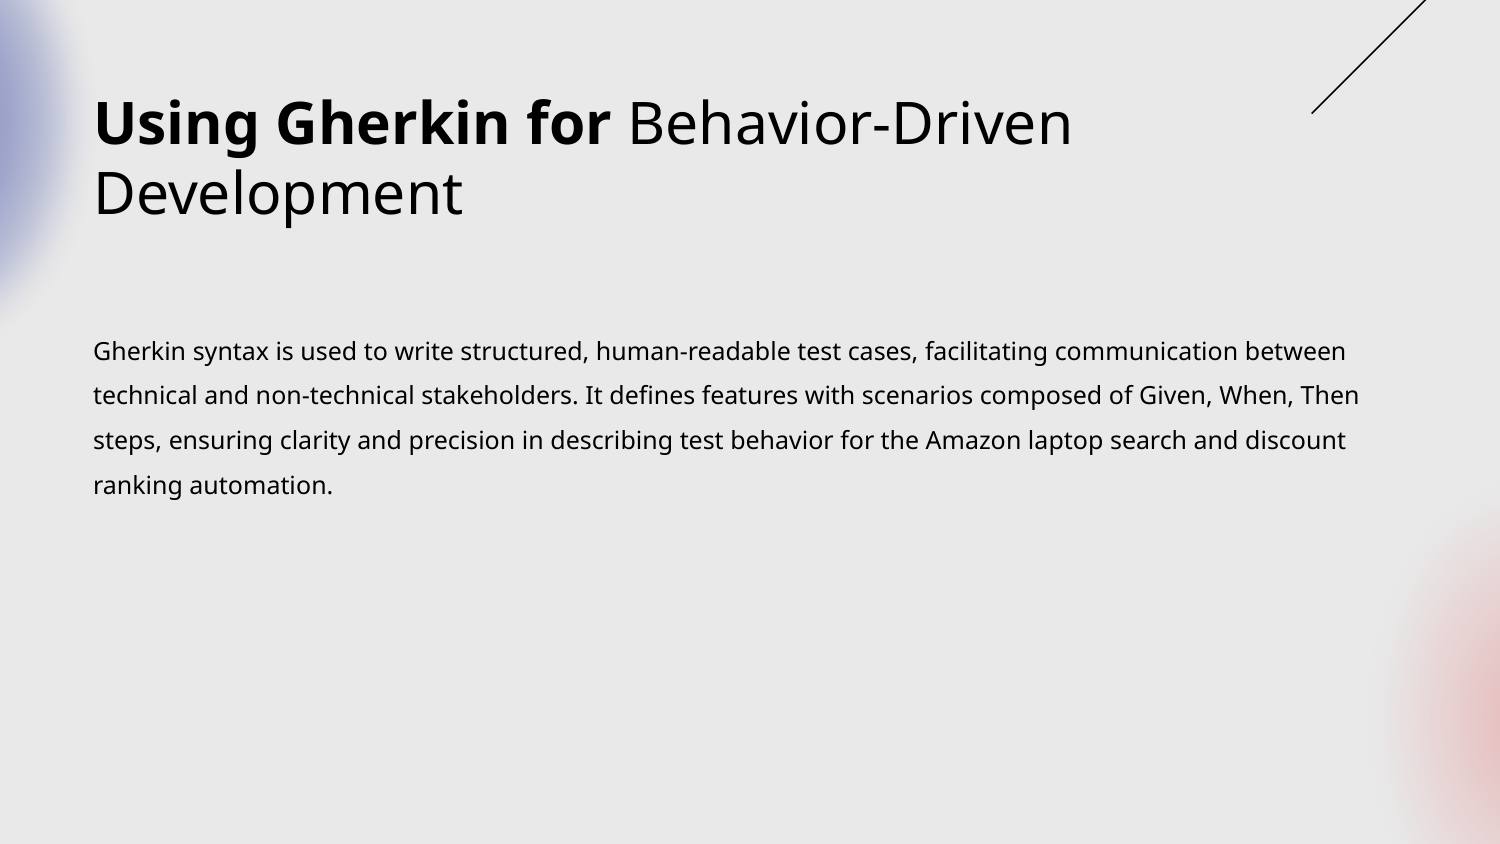

Using Gherkin for Behavior-Driven Development
Gherkin syntax is used to write structured, human-readable test cases, facilitating communication between technical and non-technical stakeholders. It defines features with scenarios composed of Given, When, Then steps, ensuring clarity and precision in describing test behavior for the Amazon laptop search and discount ranking automation.